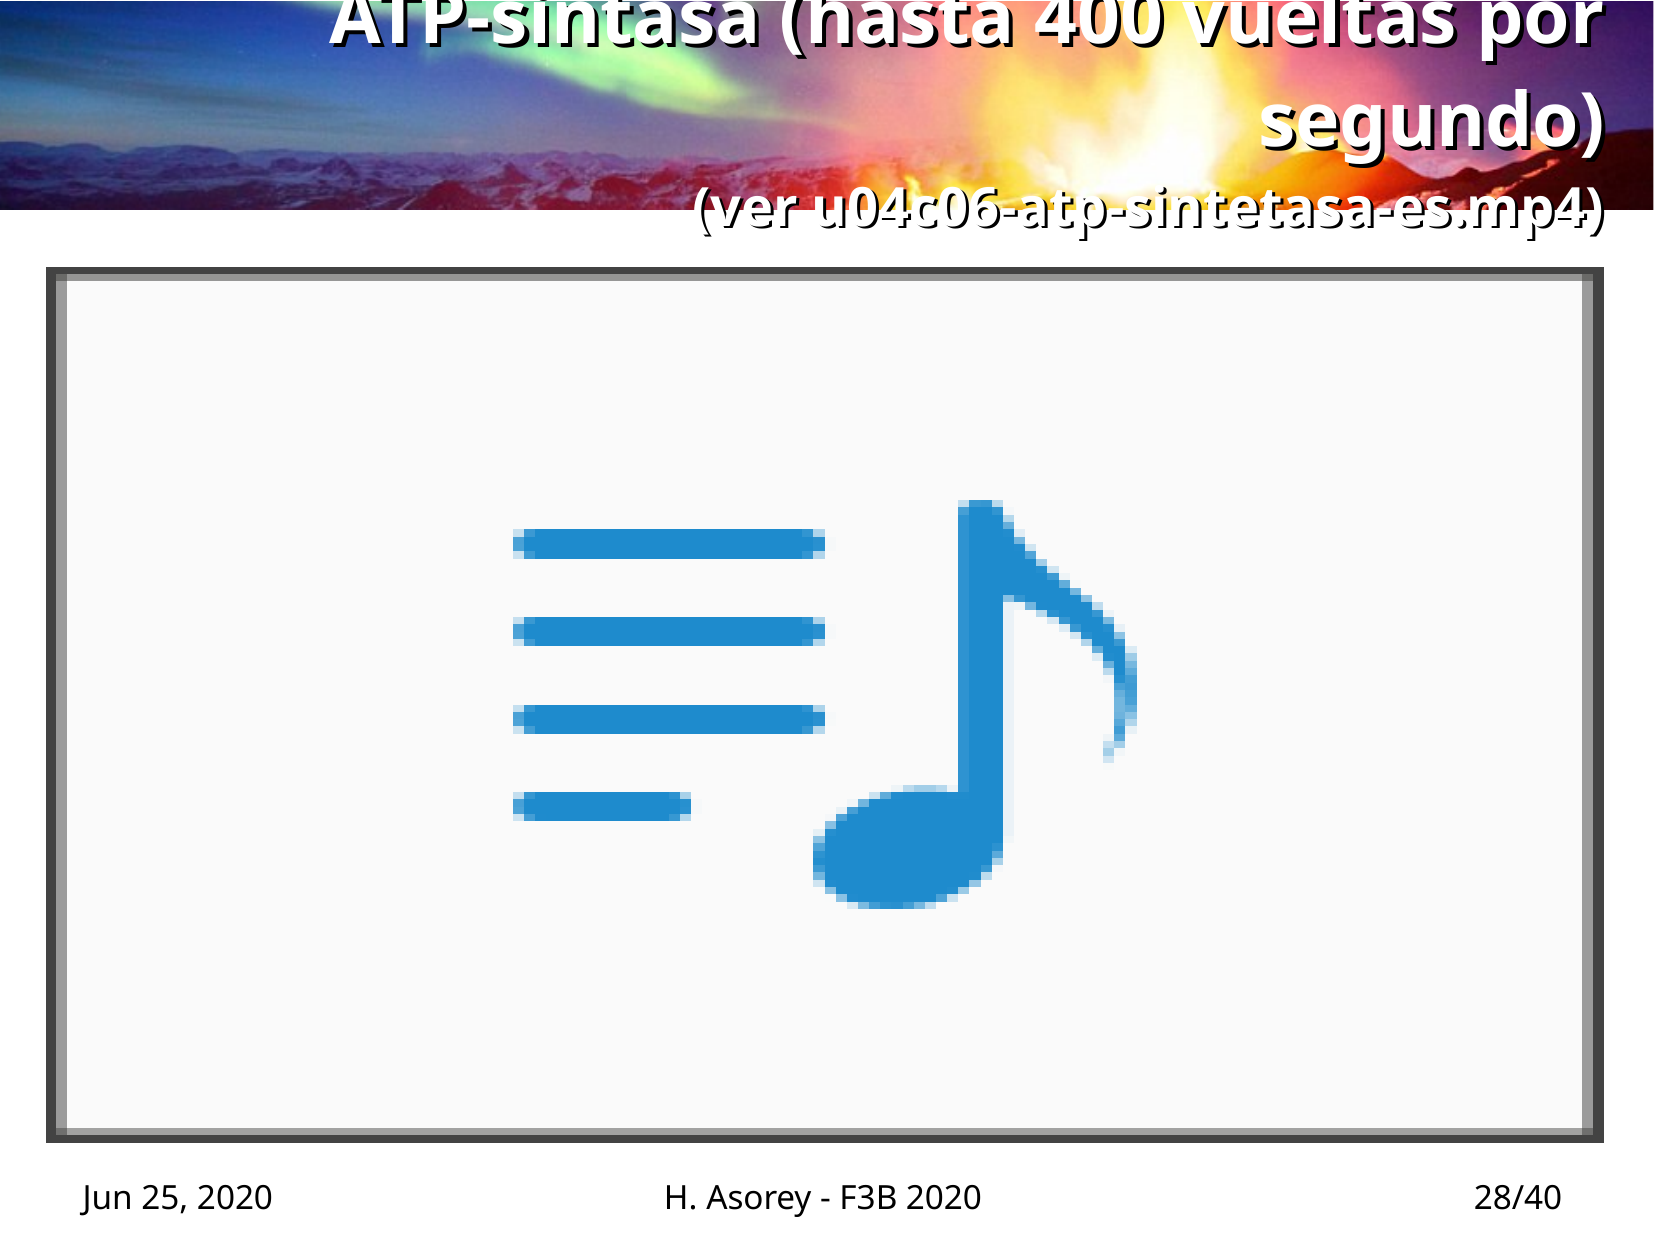

# ATP-sintasa (hasta 400 vueltas por segundo) (ver u04c06-atp-sintetasa-es.mp4)
Jun 25, 2020
H. Asorey - F3B 2020
28